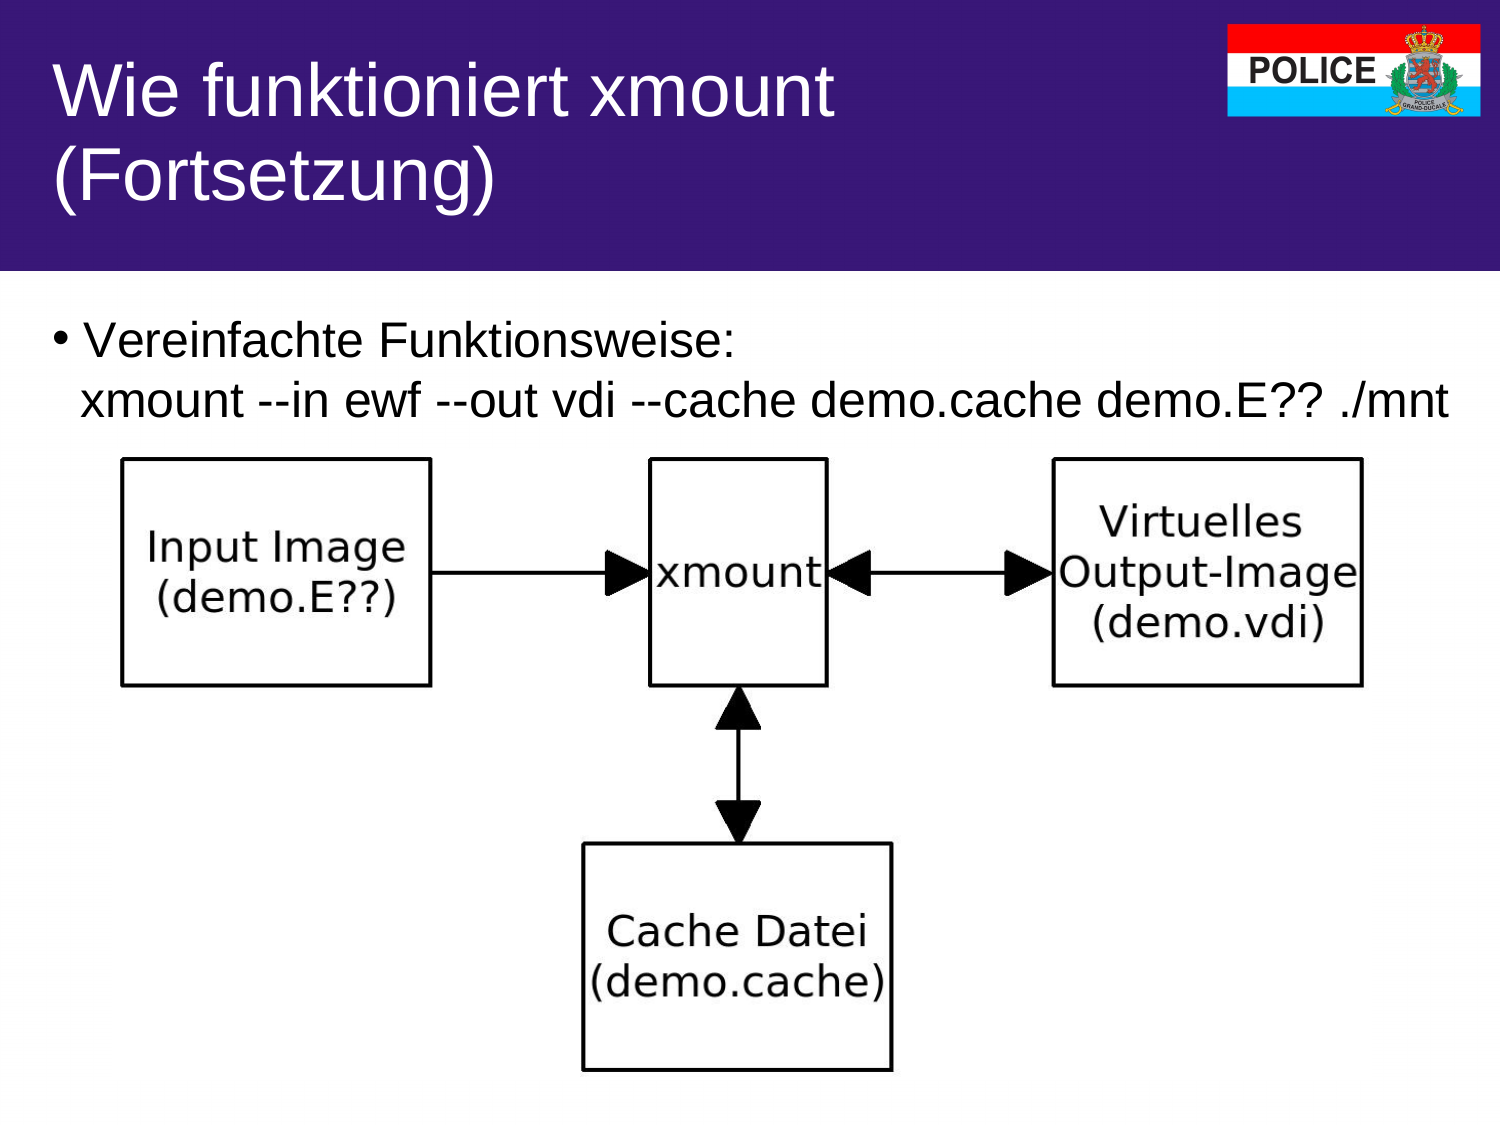

Wie funktioniert xmount (Fortsetzung)
 Vereinfachte Funktionsweise:
 xmount --in ewf --out vdi --cache demo.cache demo.E?? ./mnt
#